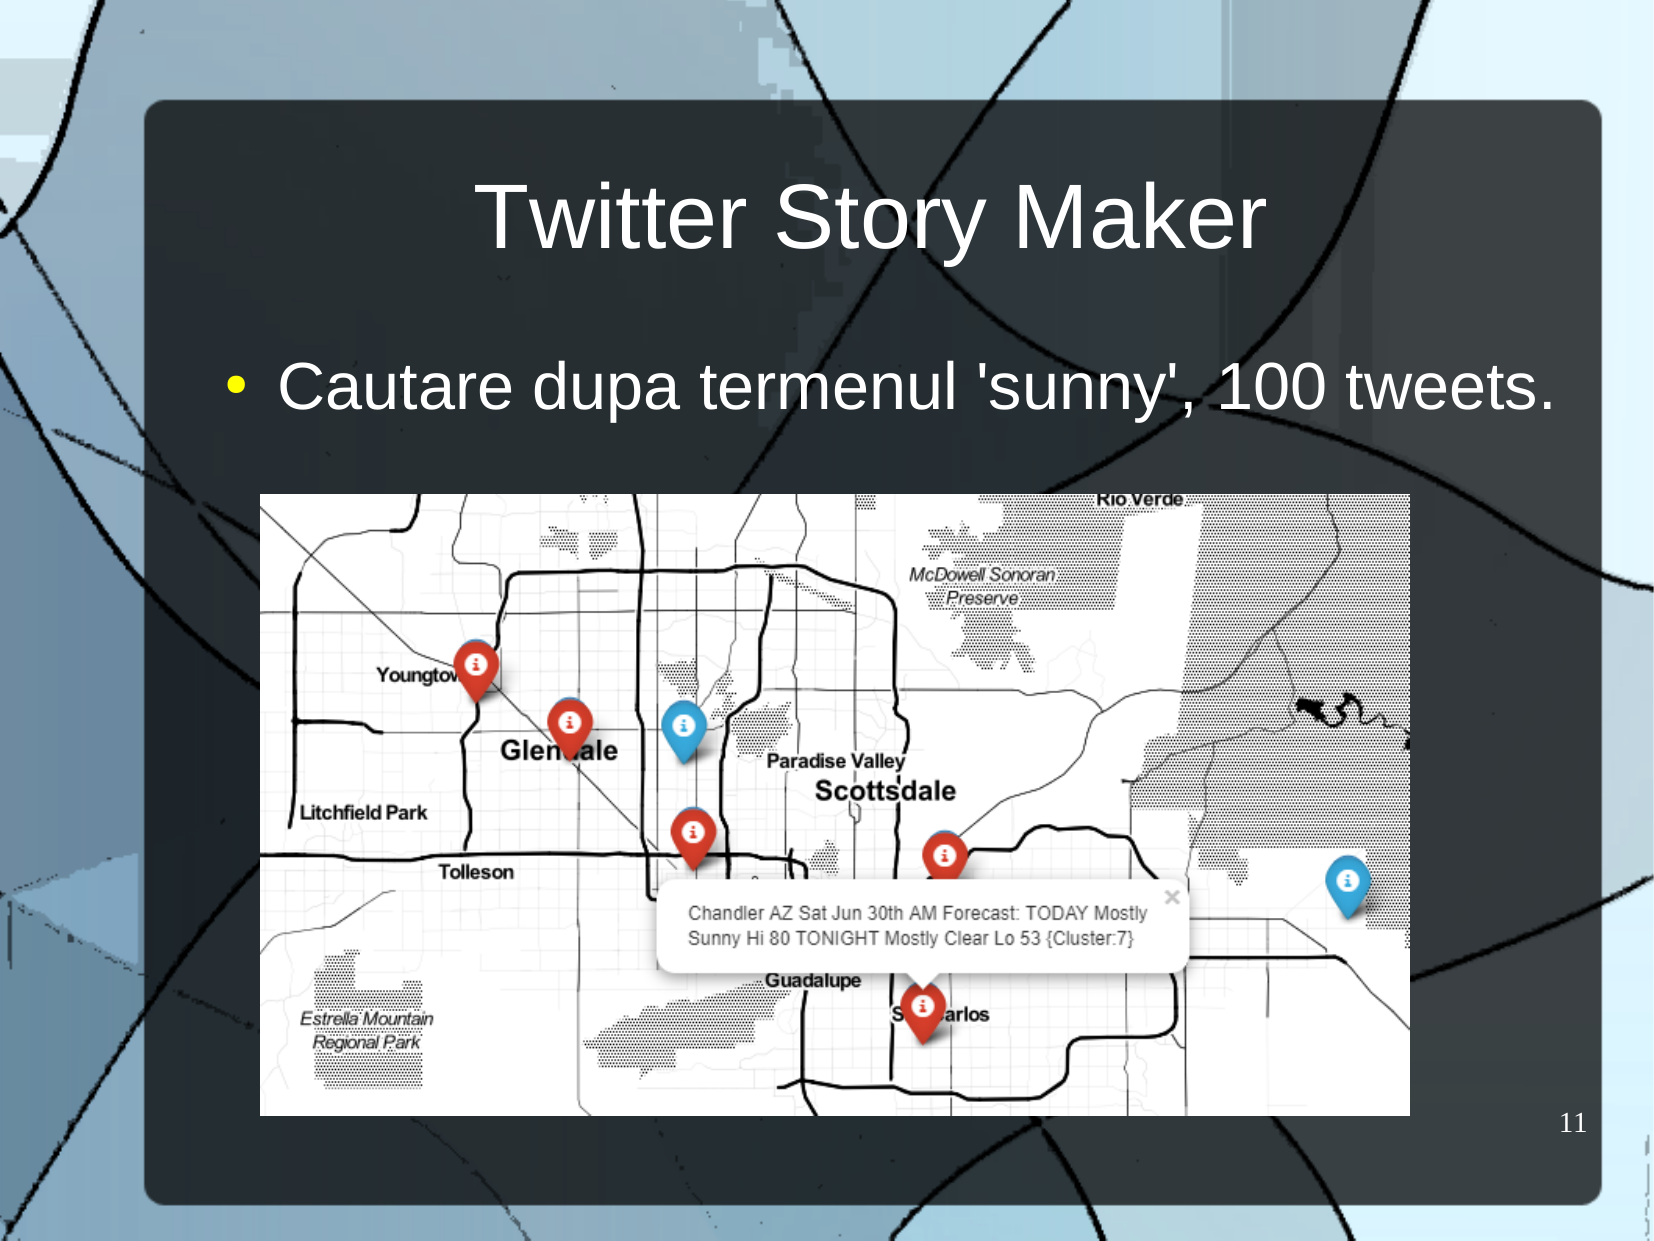

# Twitter Story Maker
Cautare dupa termenul 'sunny', 100 tweets.
11